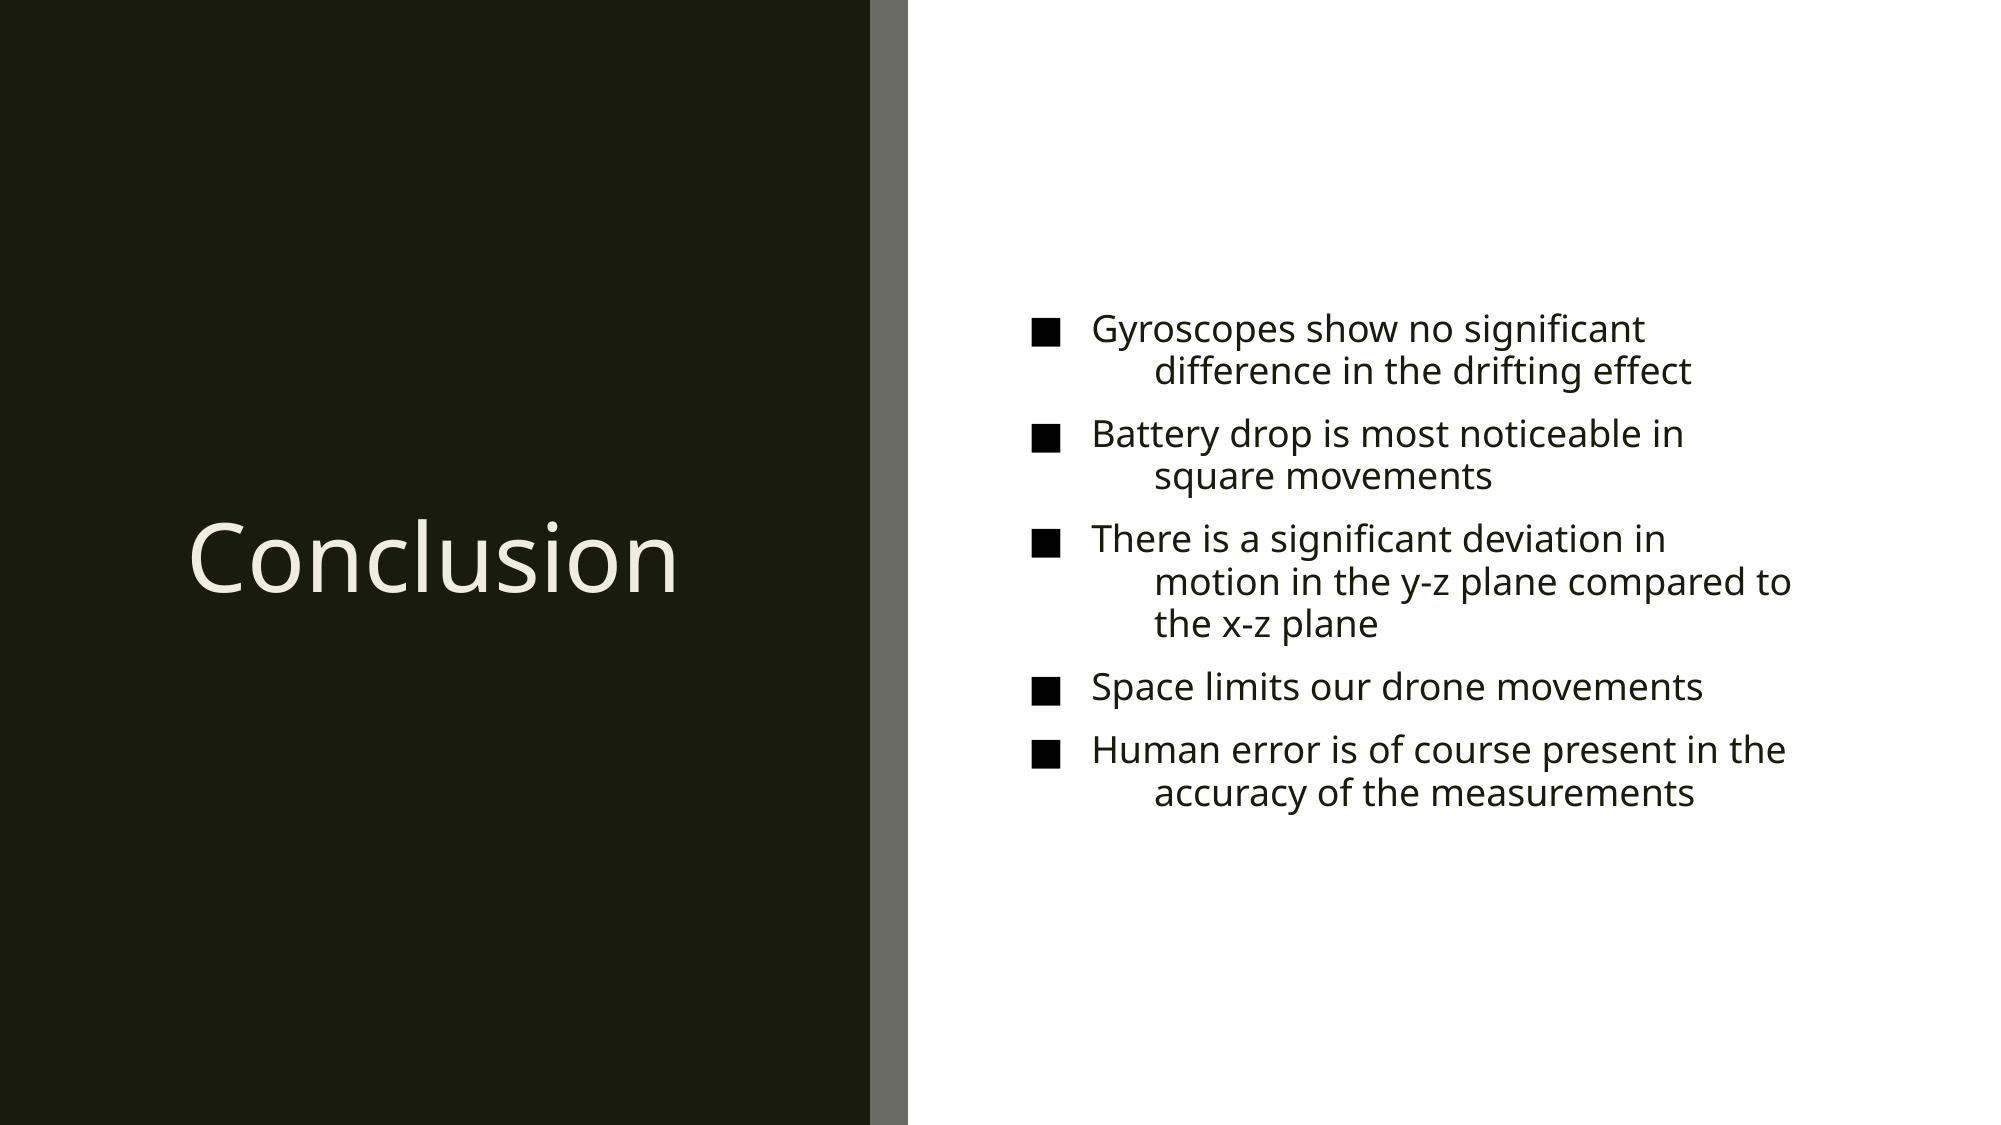

# Conclusion
Gyroscopes show no significant difference in the drifting effect
Battery drop is most noticeable in square movements
There is a significant deviation in motion in the y-z plane compared to the x-z plane
Space limits our drone movements
Human error is of course present in the accuracy of the measurements